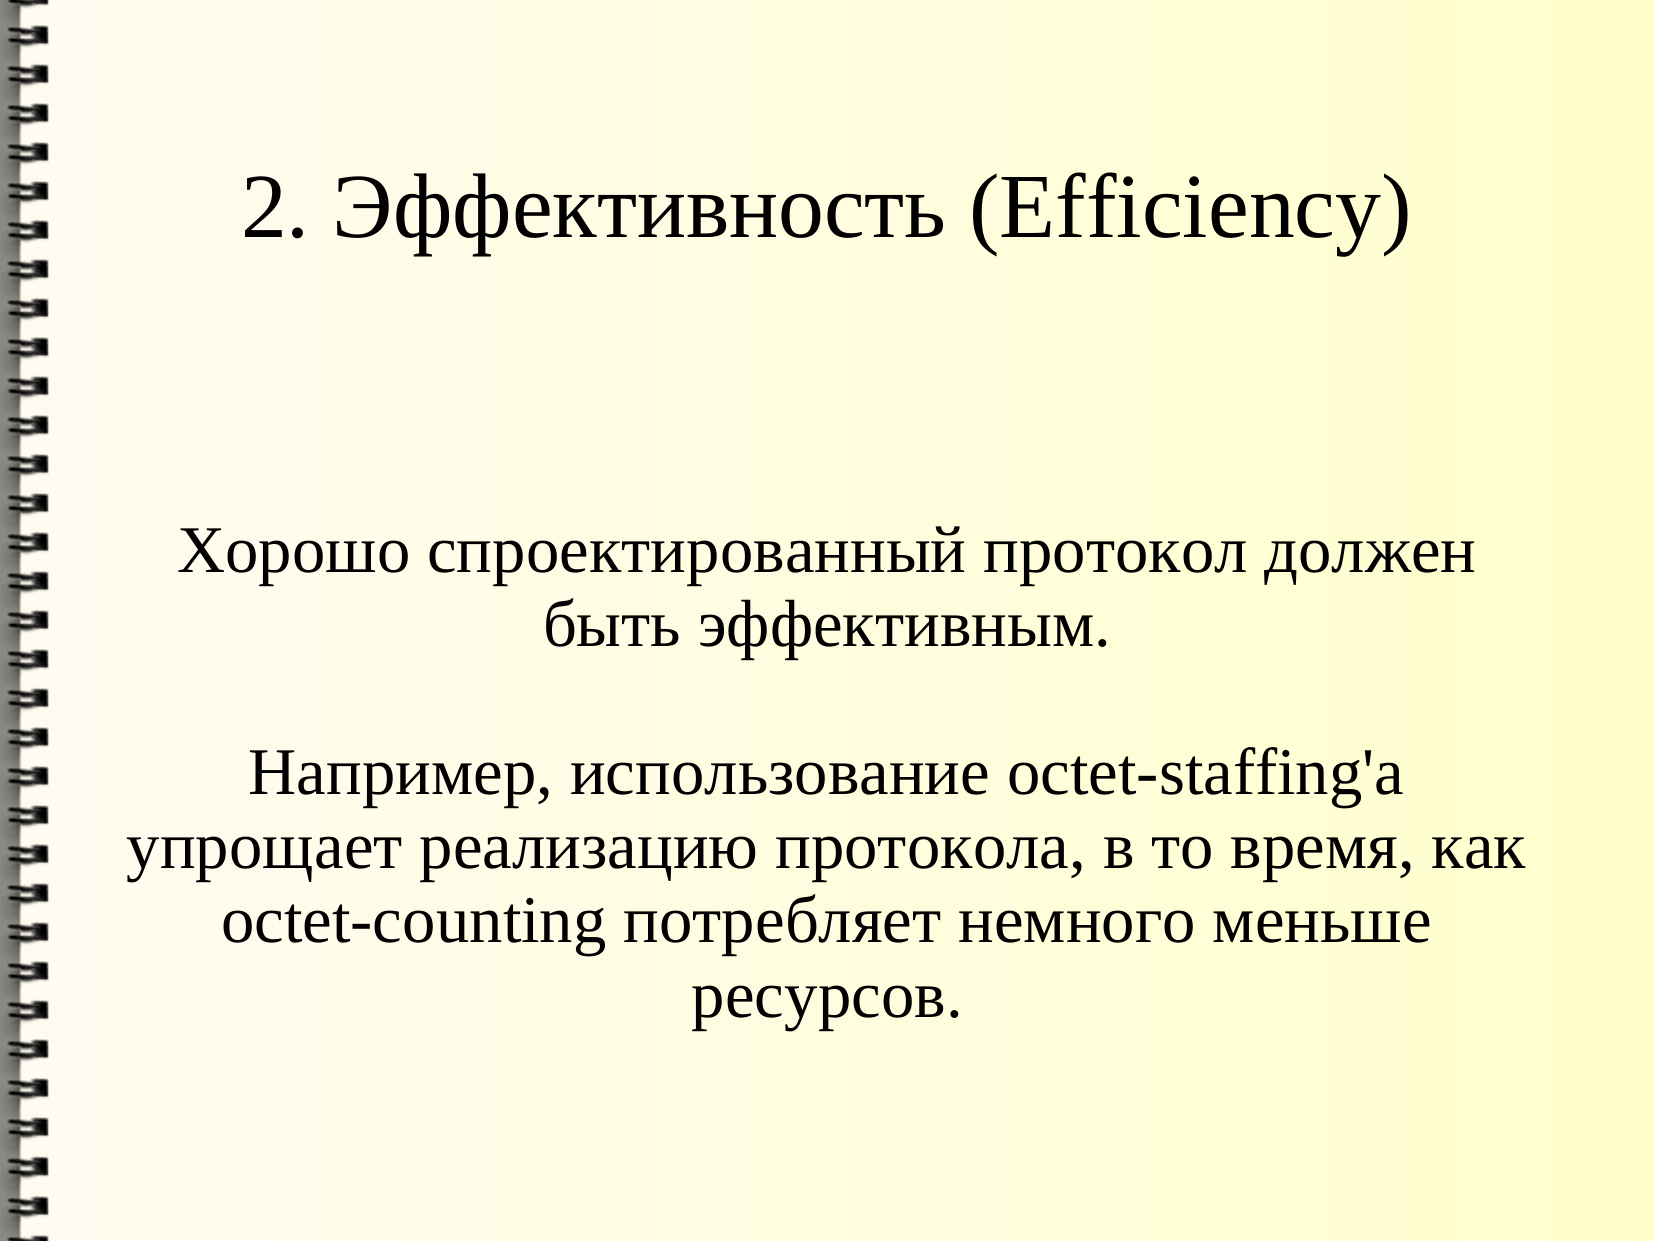

# 2. Эффективность (Efficiency)
Хорошо спроектированный протокол должен быть эффективным.
Например, использование octet-staffing'а упрощает реализацию протокола, в то время, как octet-counting потребляет немного меньше ресурсов.